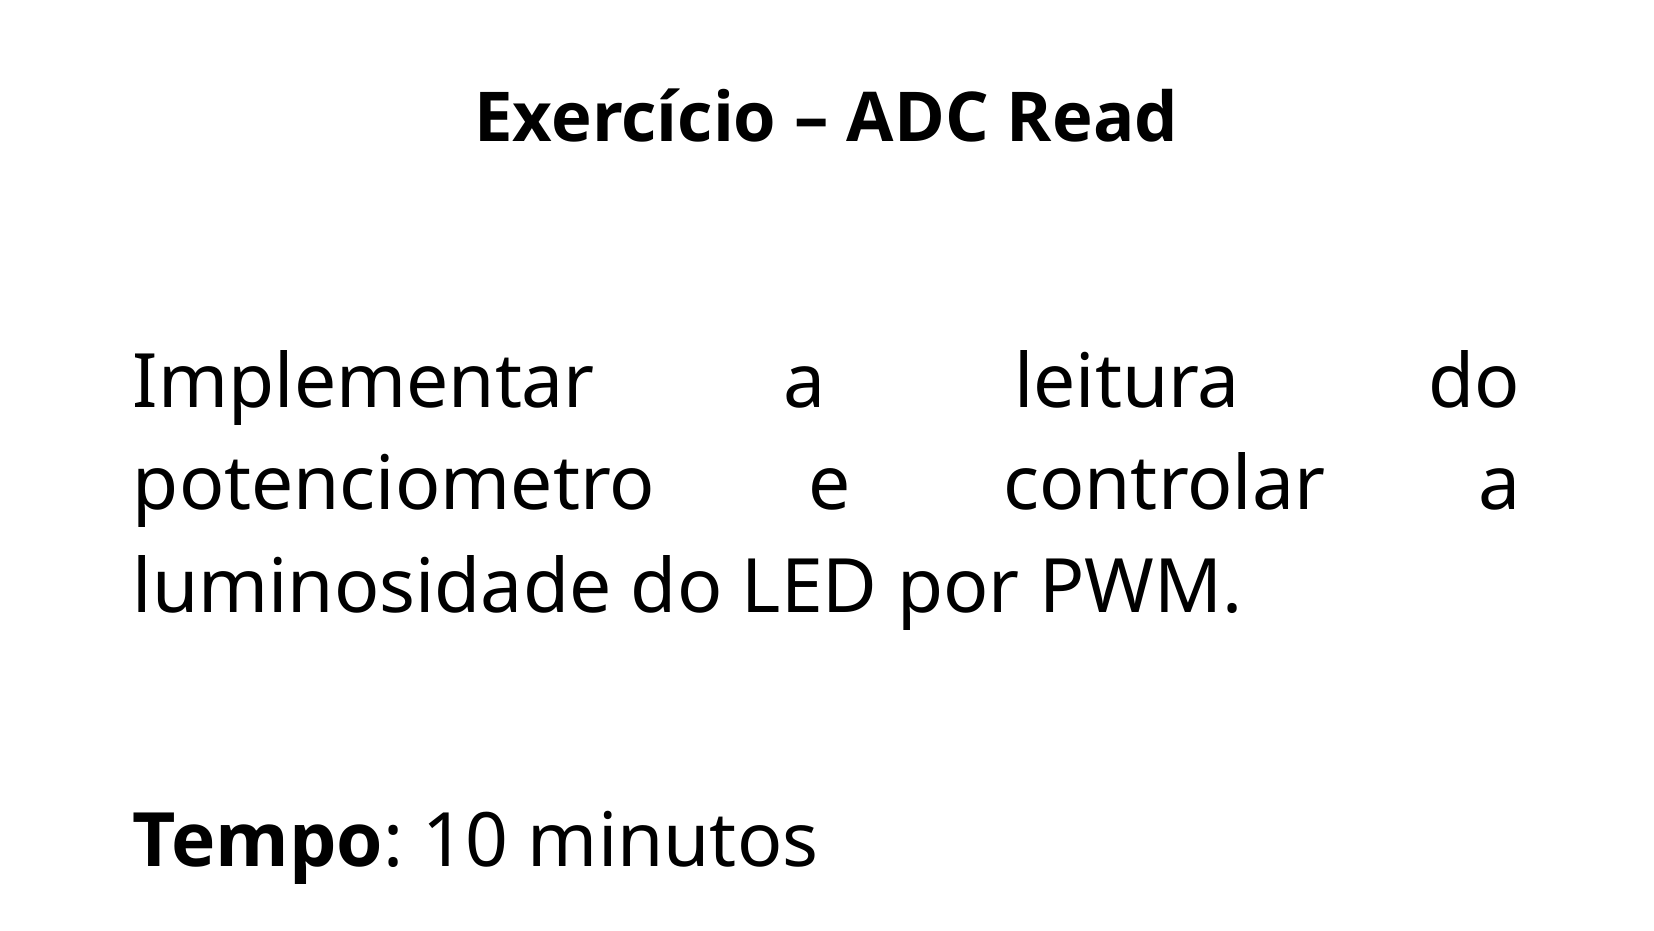

# Exercício – ADC Read
Implementar a leitura do potenciometro e controlar a luminosidade do LED por PWM.
Tempo: 10 minutos